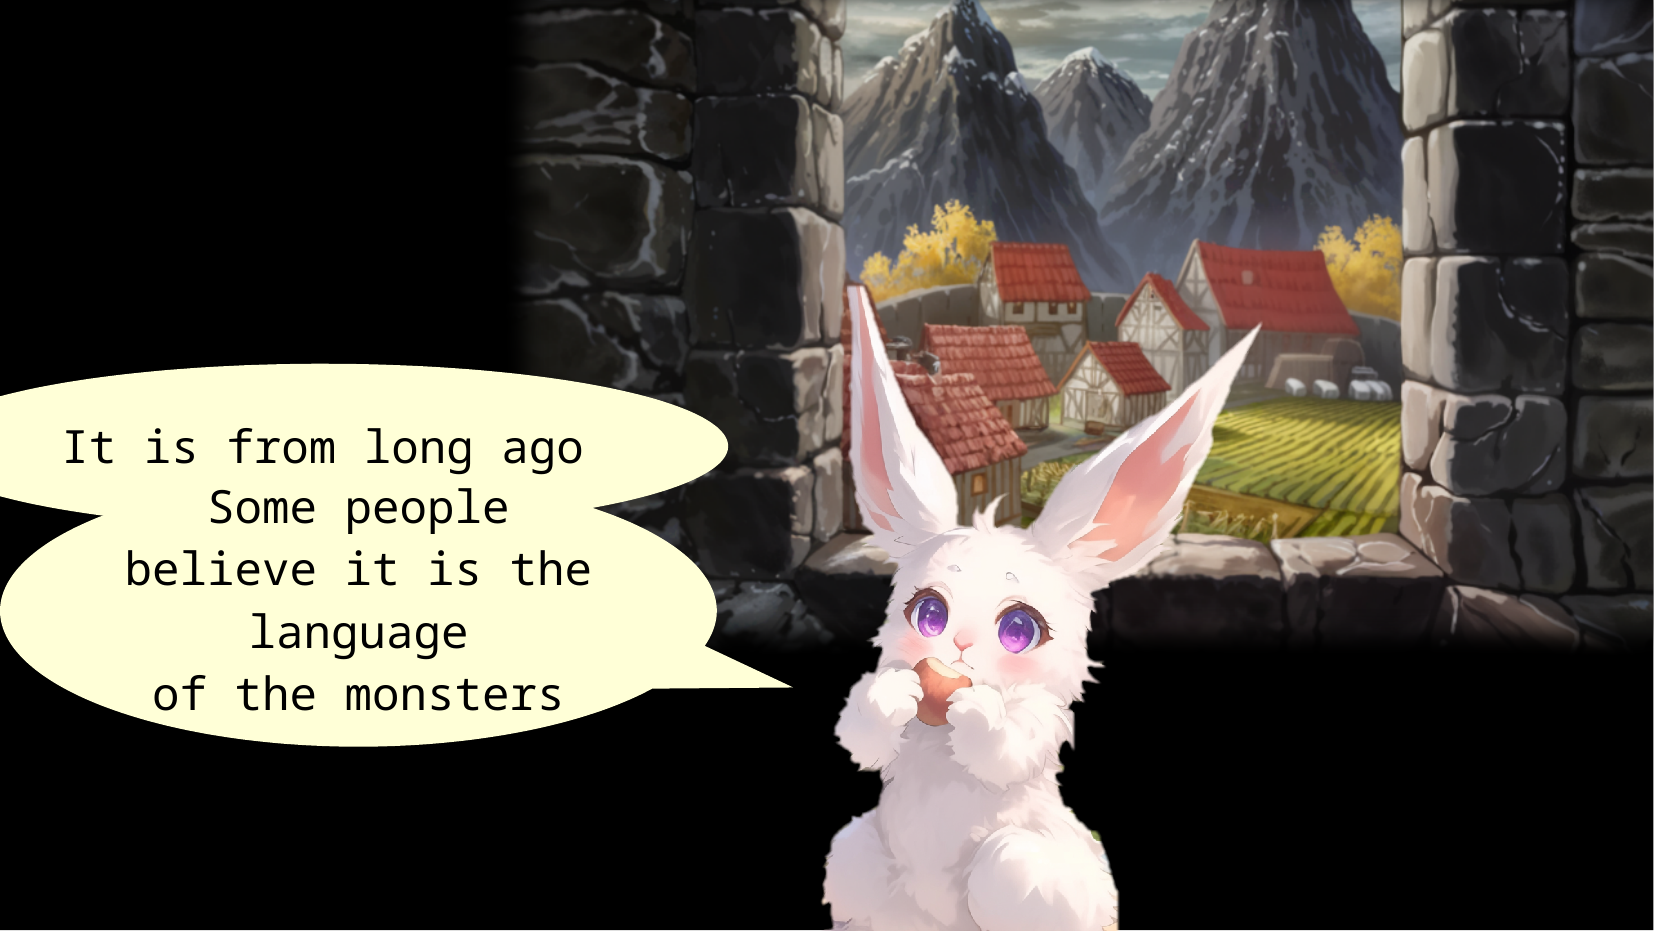

It is from long ago
Some people believe it is the language
of the monsters